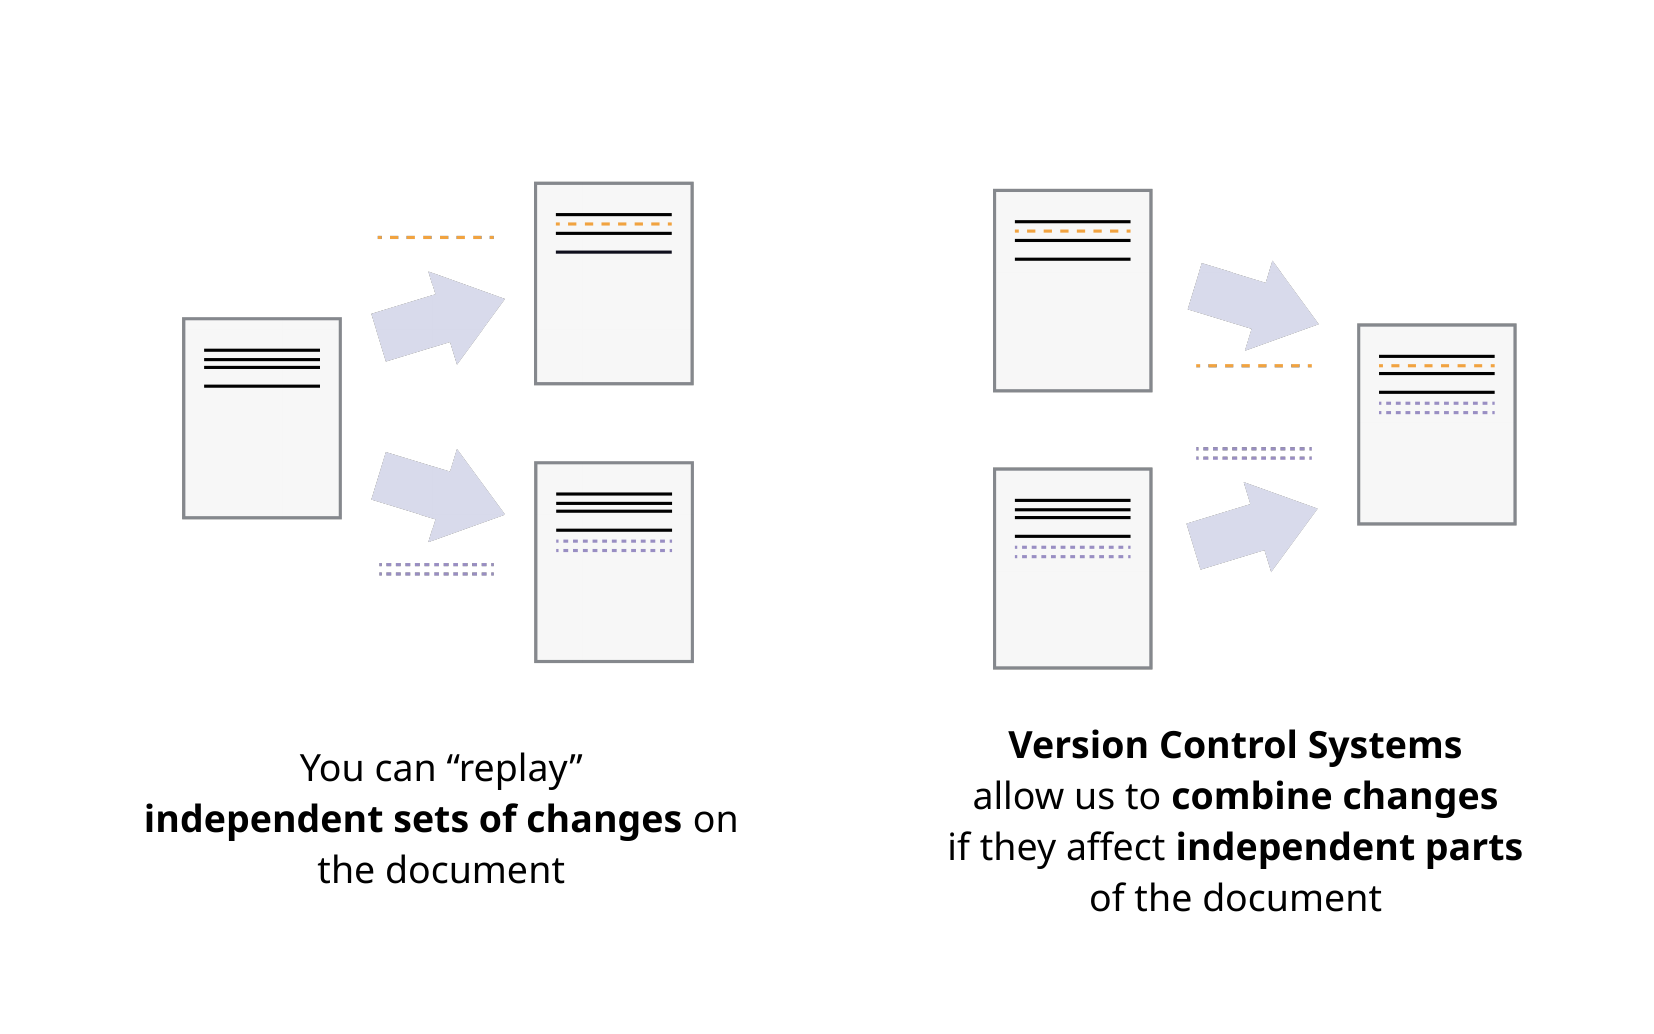

Version Control Systems
allow us to combine changes
if they affect independent parts
of the document
You can “replay”
independent sets of changes on the document